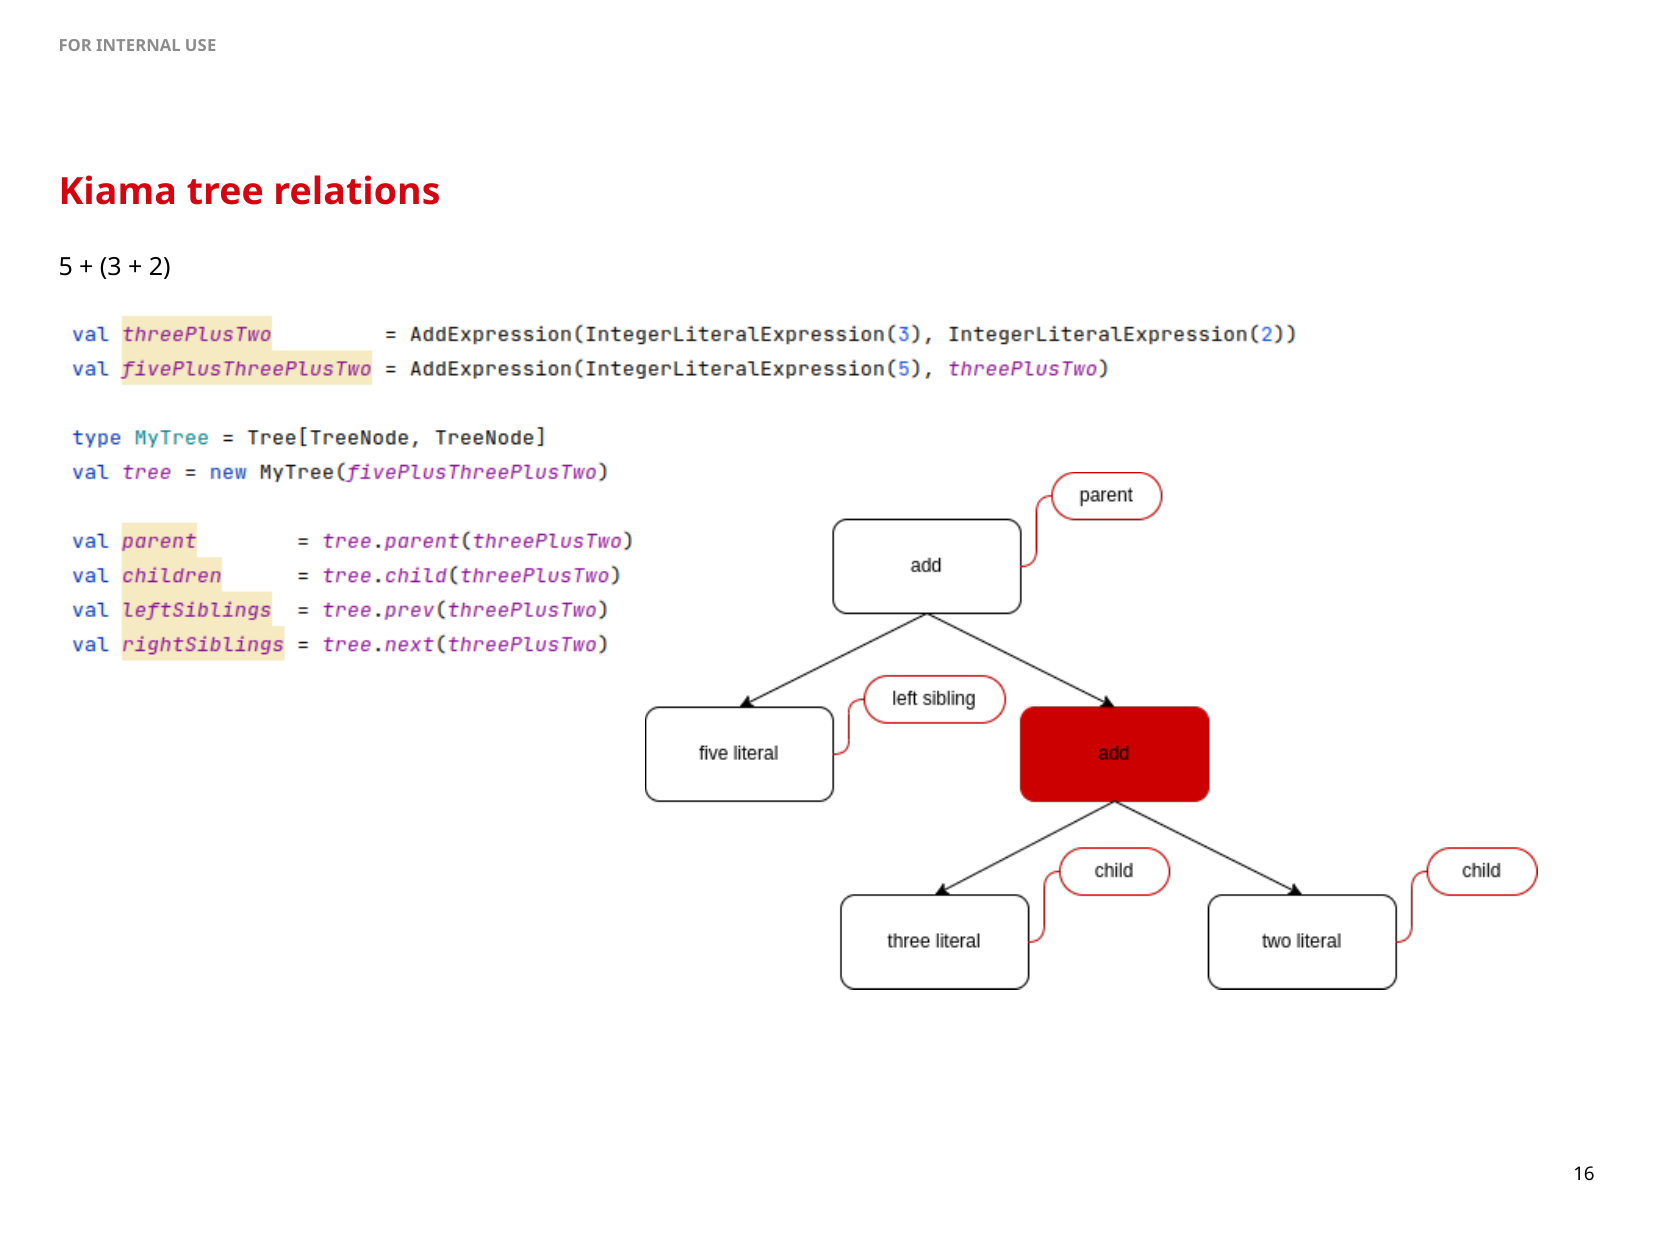

# Kiama tree relations
5 + (3 + 2)